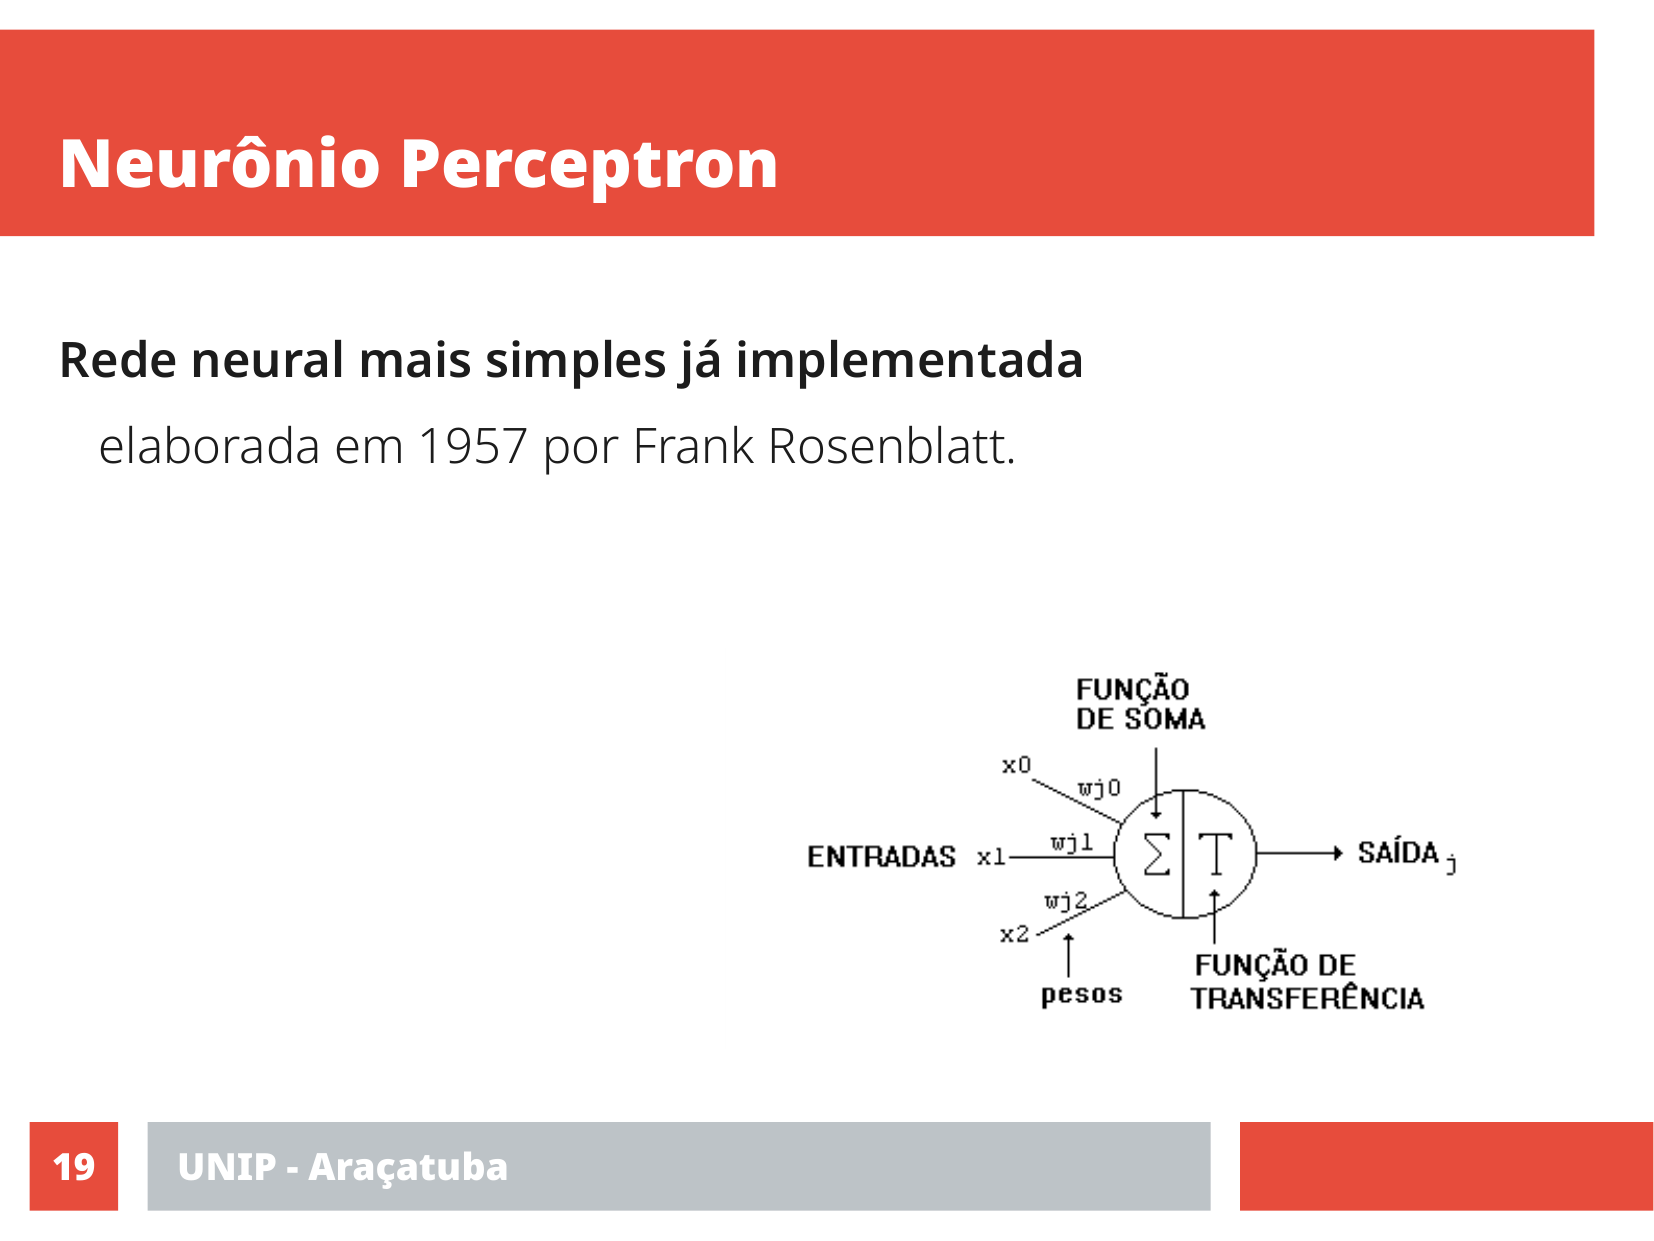

# Neurônio Perceptron
Rede neural mais simples já implementada
elaborada em 1957 por Frank Rosenblatt.
19
UNIP - Araçatuba